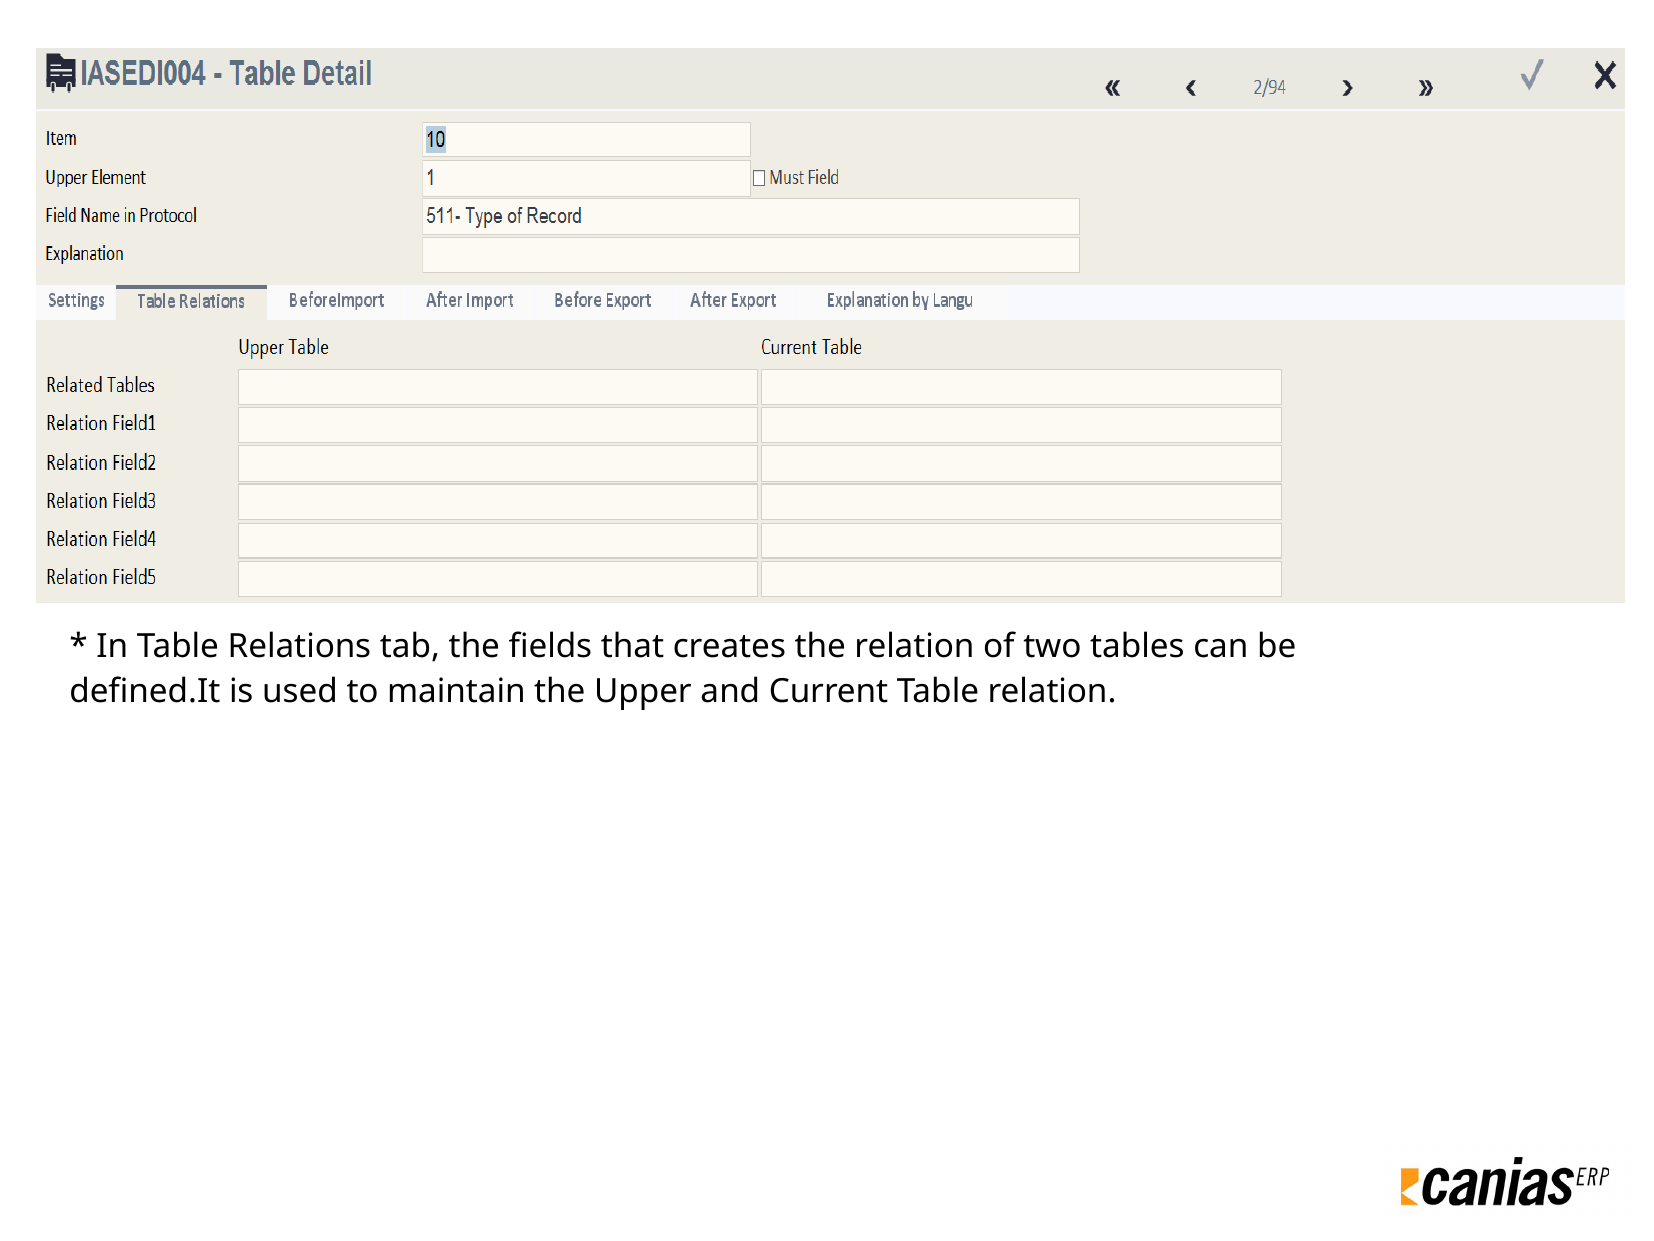

* In Table Relations tab, the fields that creates the relation of two tables can be defined.It is used to maintain the Upper and Current Table relation.